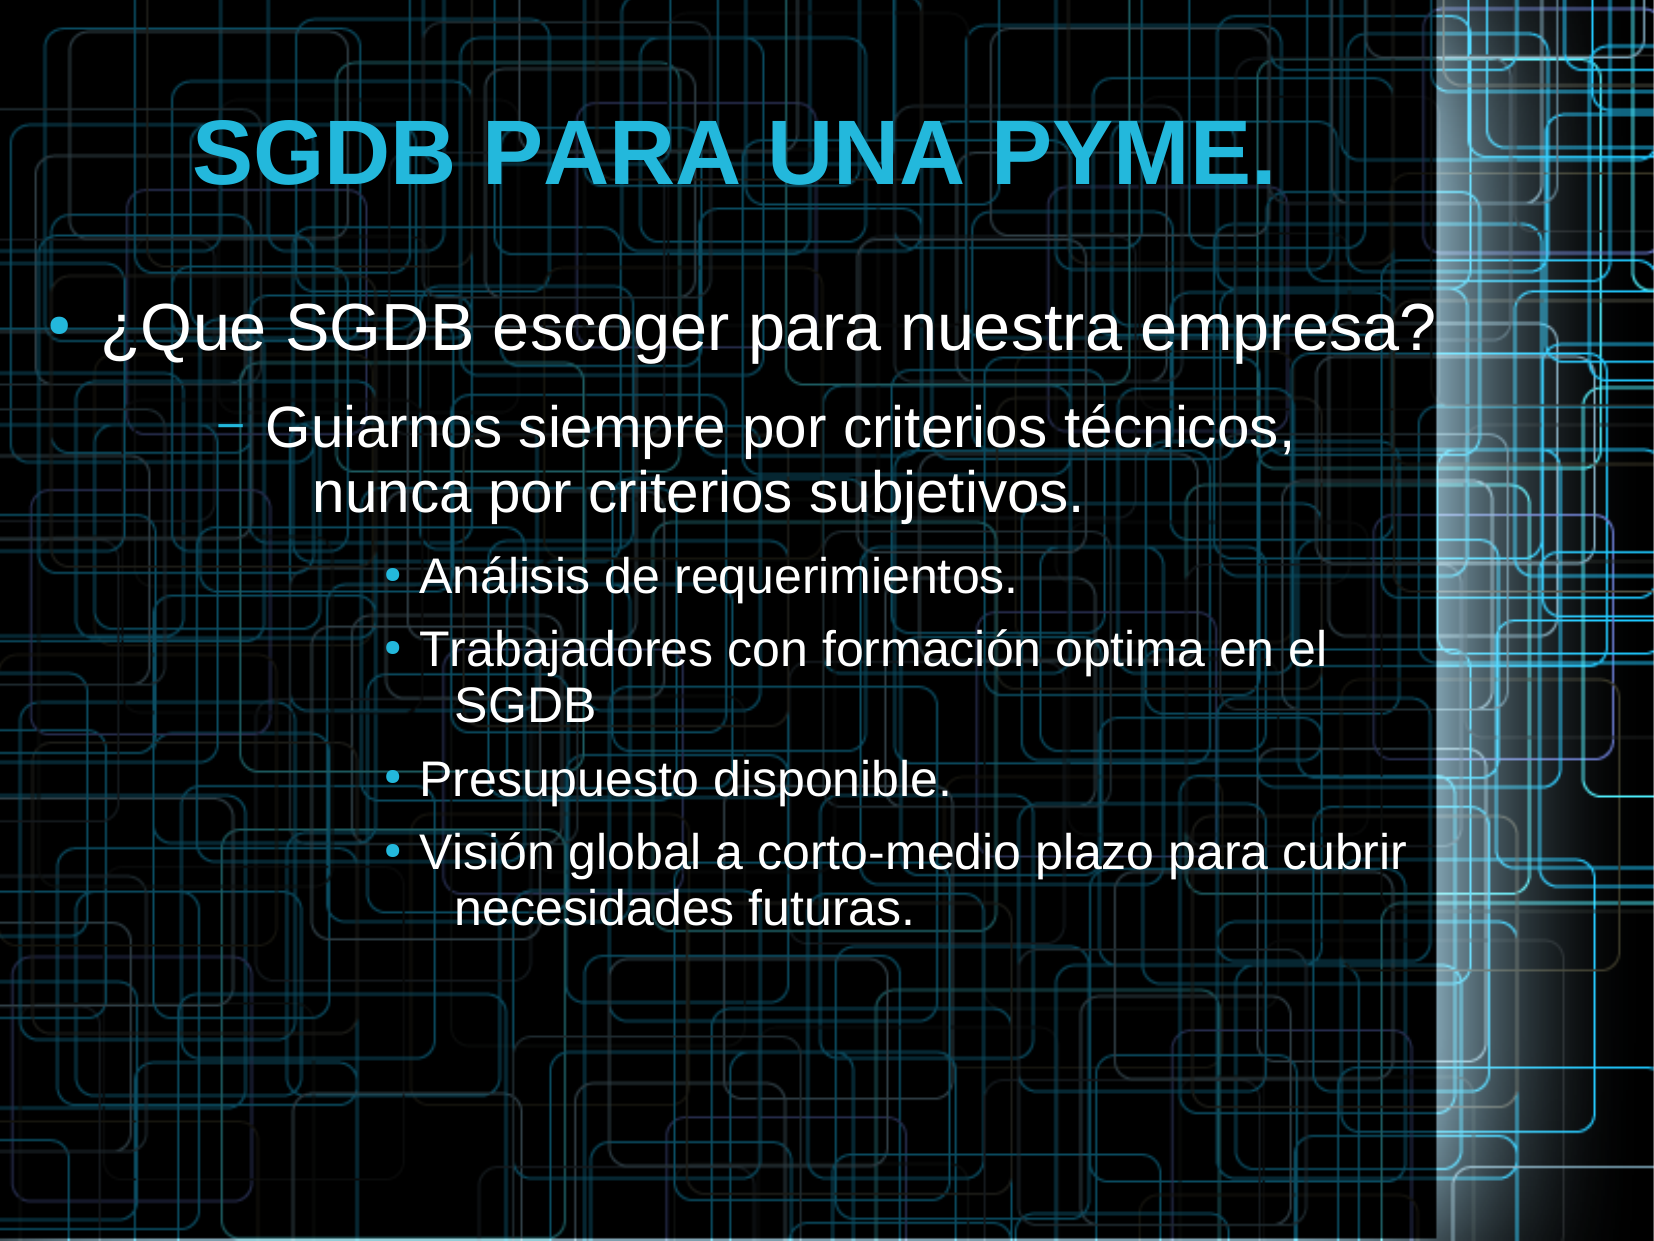

# SGDB PARA UNA PYME.
¿Que SGDB escoger para nuestra empresa?
Guiarnos siempre por criterios técnicos, nunca por criterios subjetivos.
Análisis de requerimientos.
Trabajadores con formación optima en el SGDB
Presupuesto disponible.
Visión global a corto-medio plazo para cubrir necesidades futuras.